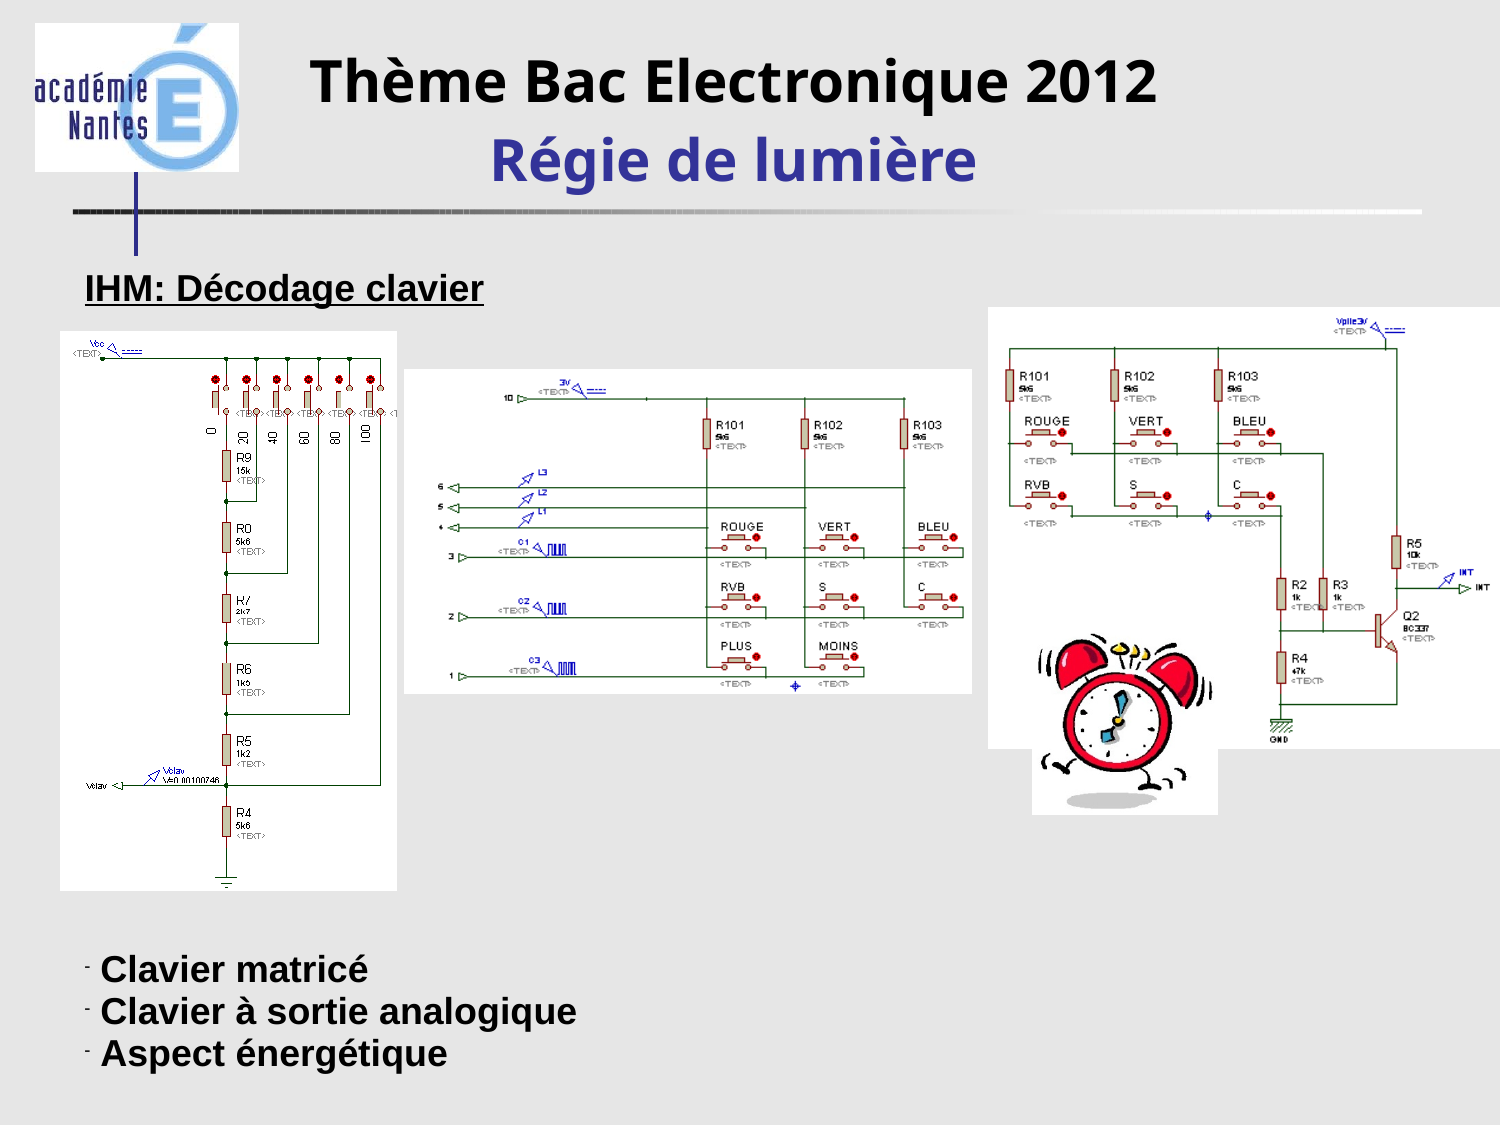

Thème Bac Electronique 2012
Régie de lumière
IHM: Décodage clavier
 Clavier matricé
 Clavier à sortie analogique
 Aspect énergétique